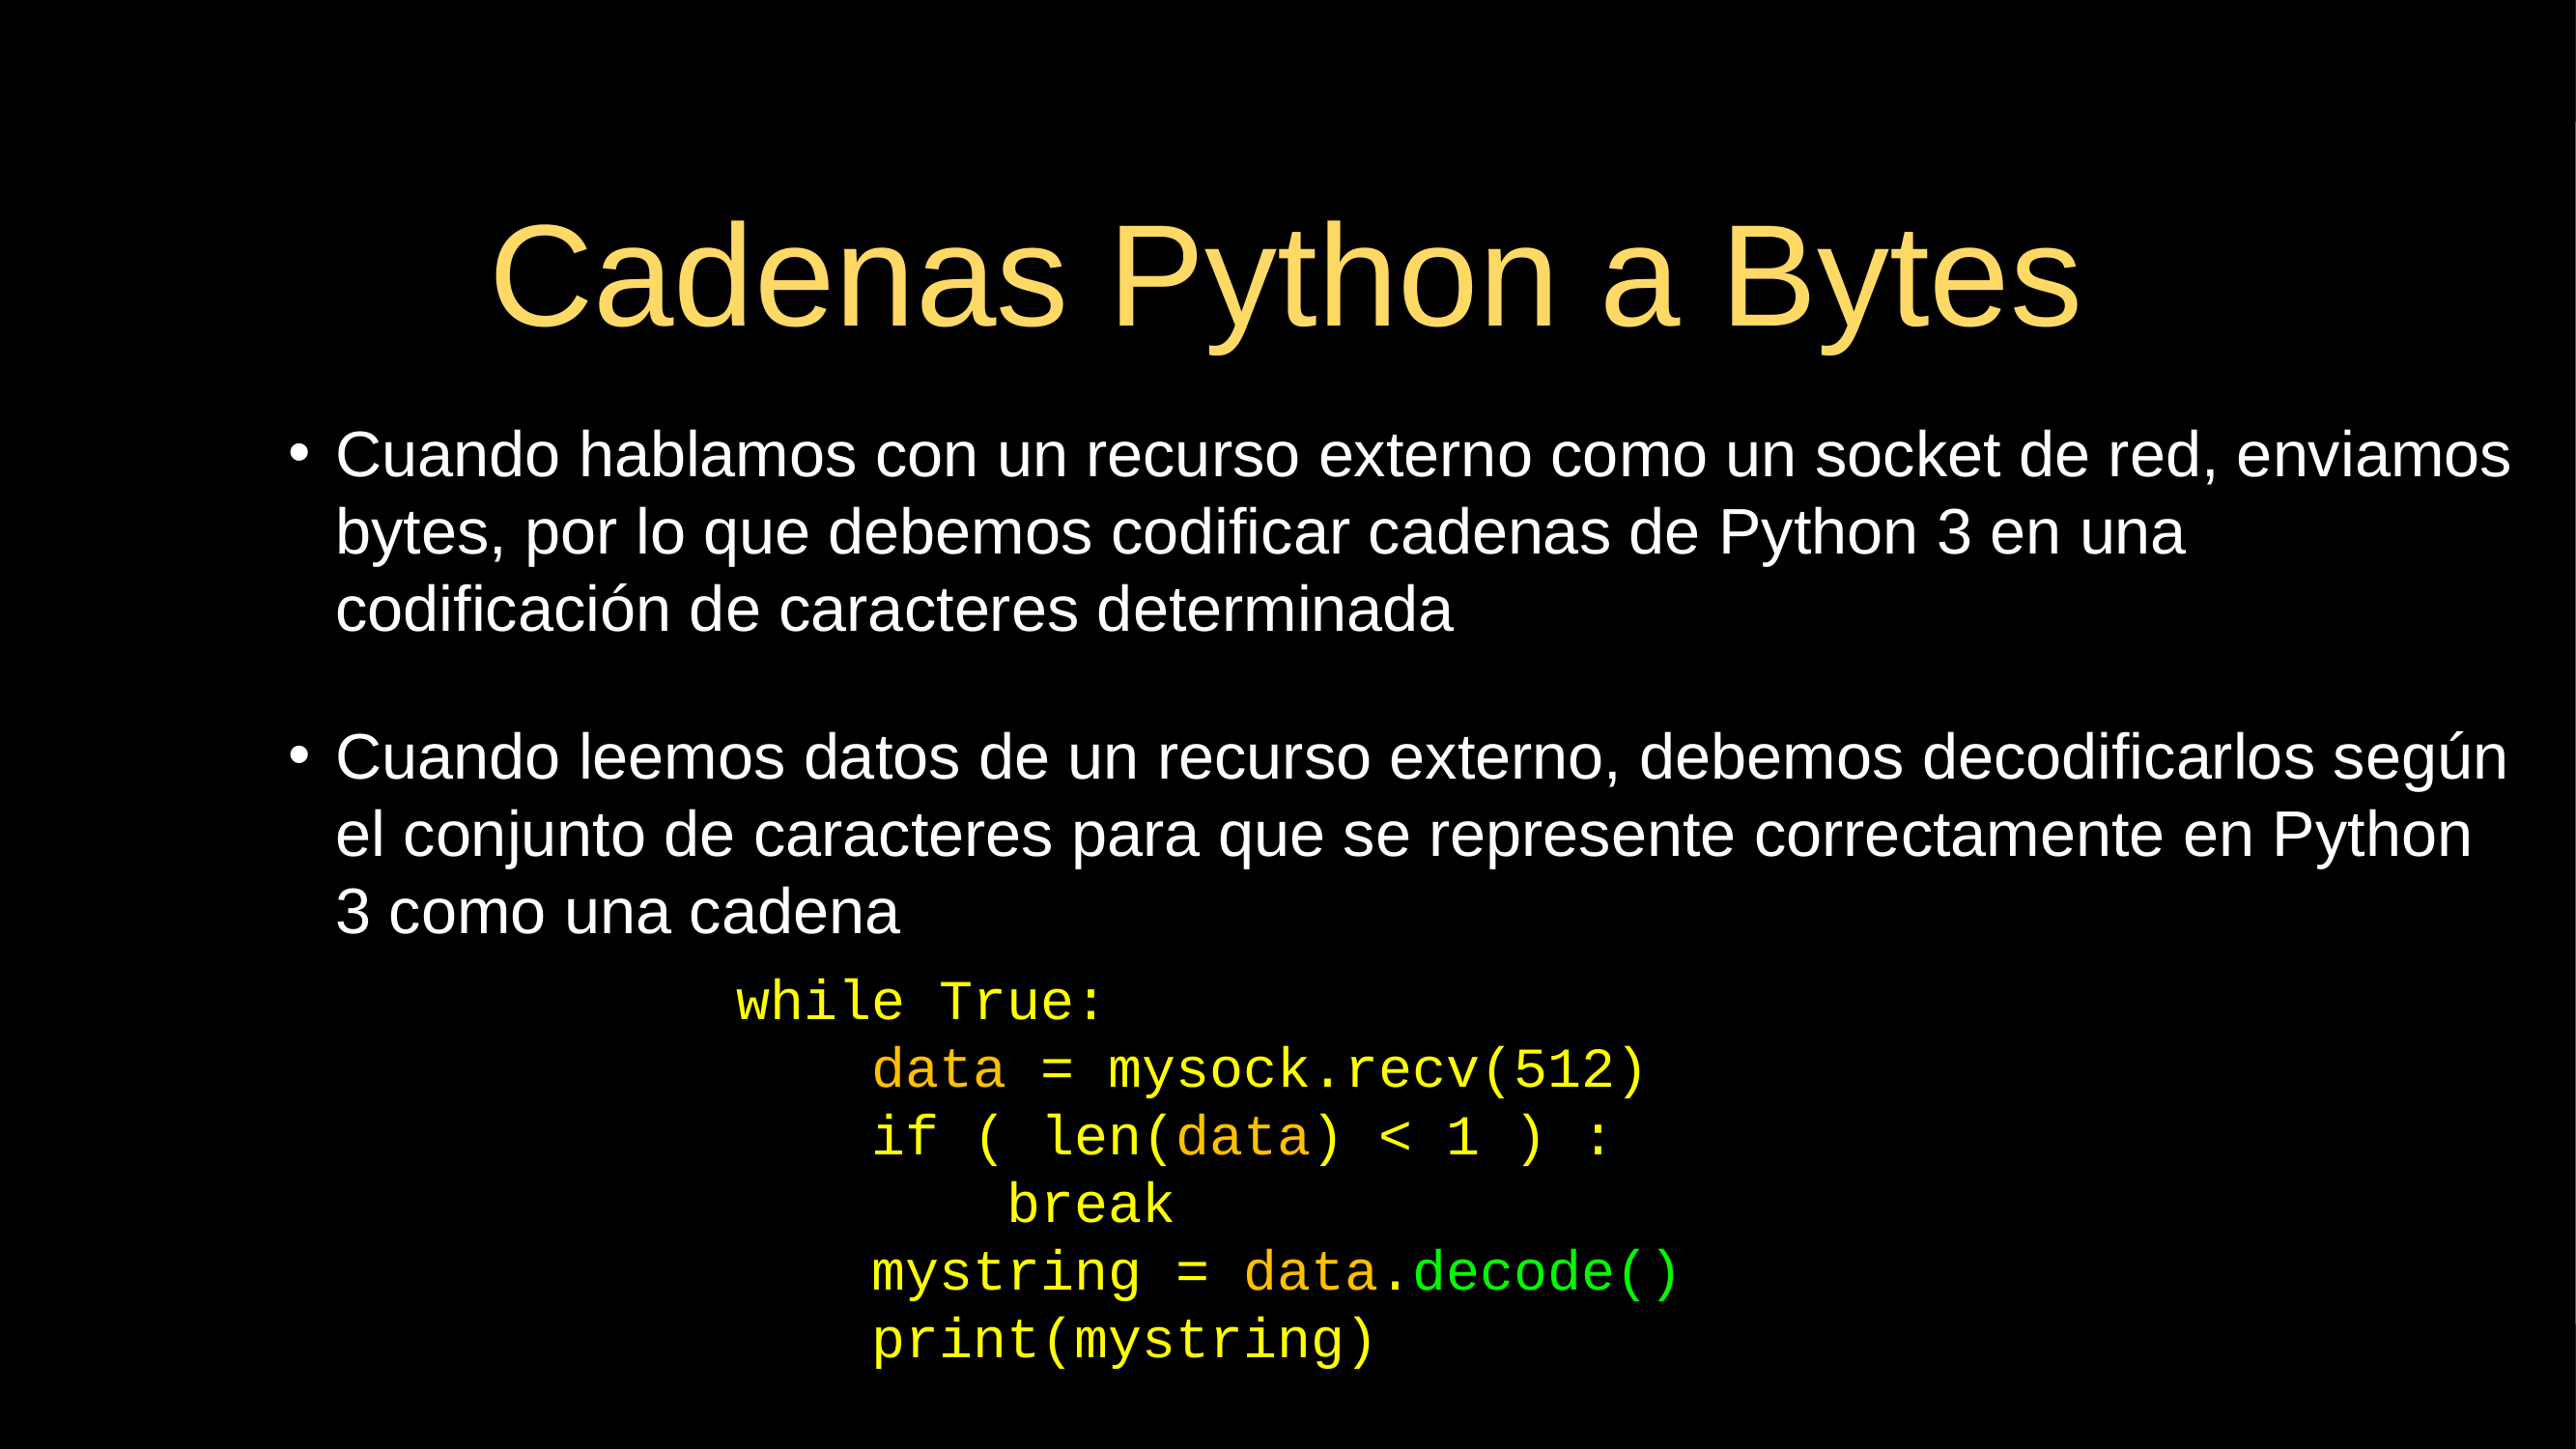

# Cadenas Python a Bytes
Cuando hablamos con un recurso externo como un socket de red, enviamos bytes, por lo que debemos codificar cadenas de Python 3 en una codificación de caracteres determinada
Cuando leemos datos de un recurso externo, debemos decodificarlos según el conjunto de caracteres para que se represente correctamente en Python 3 como una cadena
while True:
 data = mysock.recv(512)
 if ( len(data) < 1 ) :
 break
 mystring = data.decode()
 print(mystring)